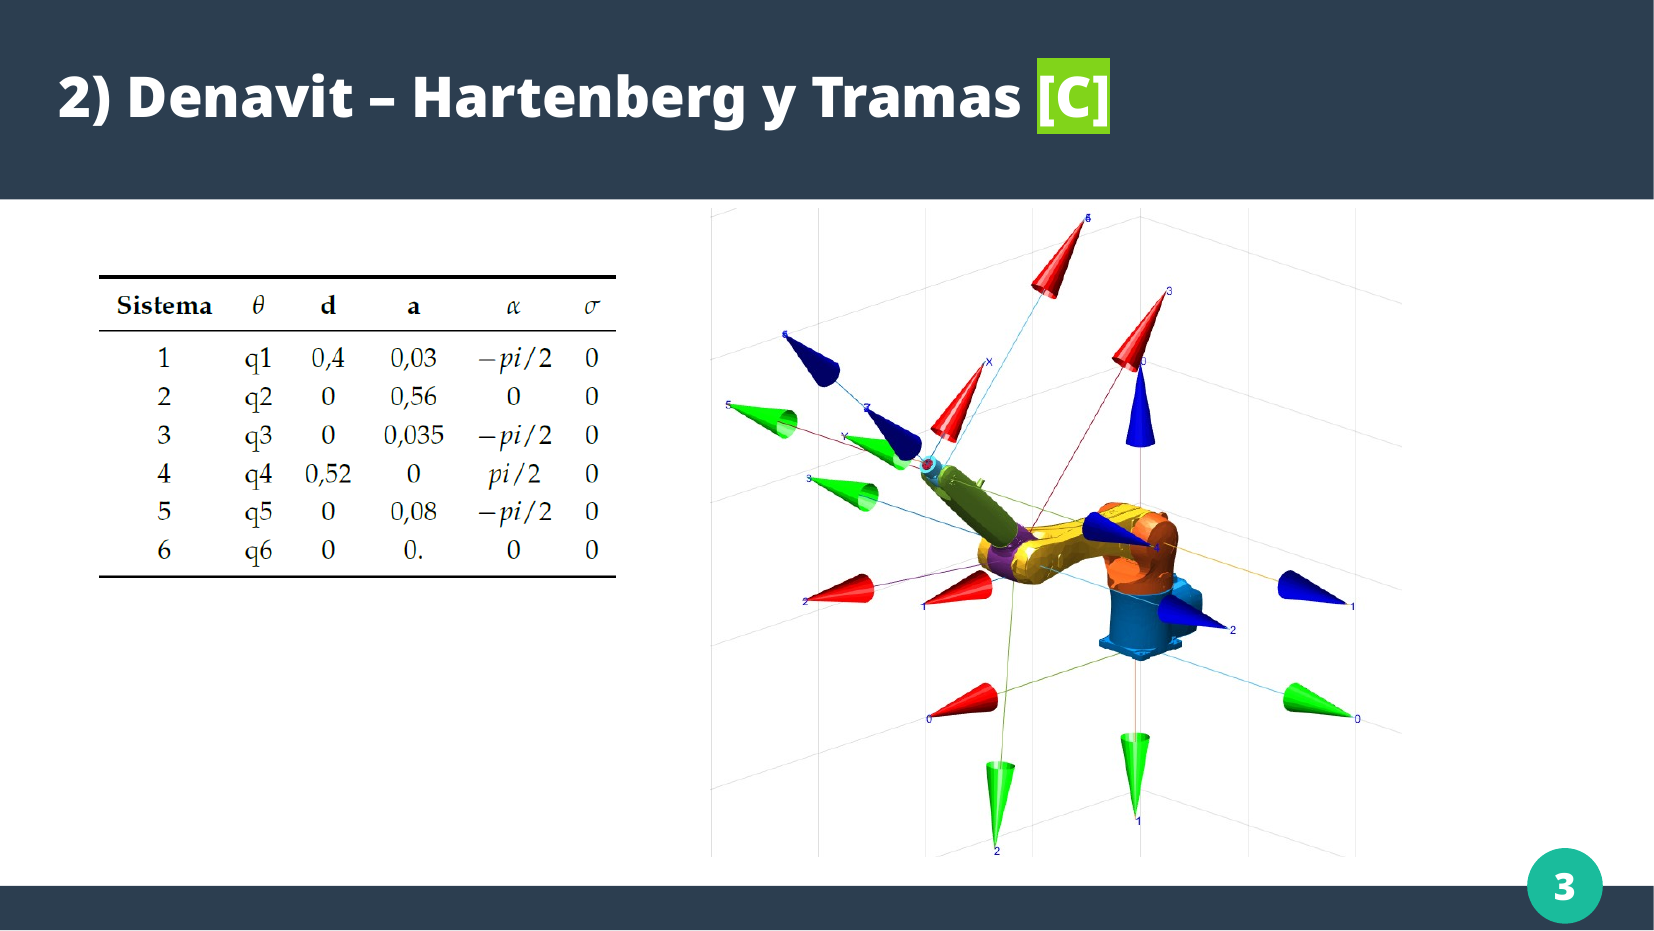

# 2) Denavit – Hartenberg y Tramas [C]